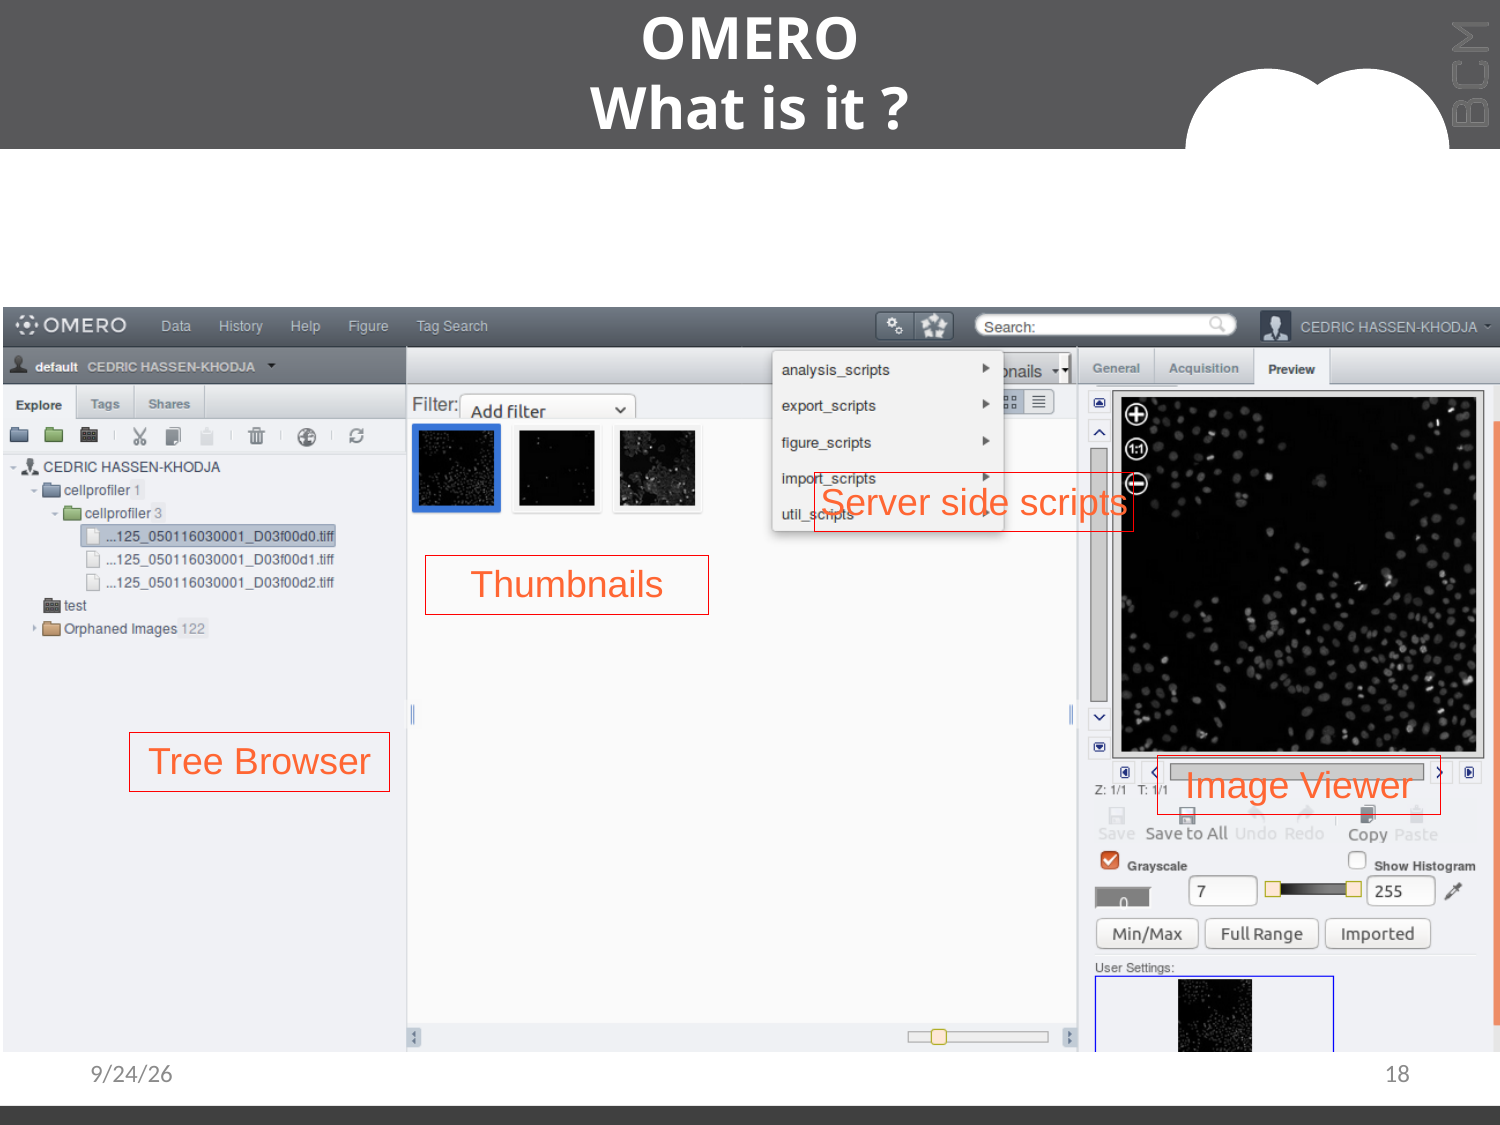

# OMERO What is it ?
Server side scripts
Thumbnails
Tree Browser
Image Viewer